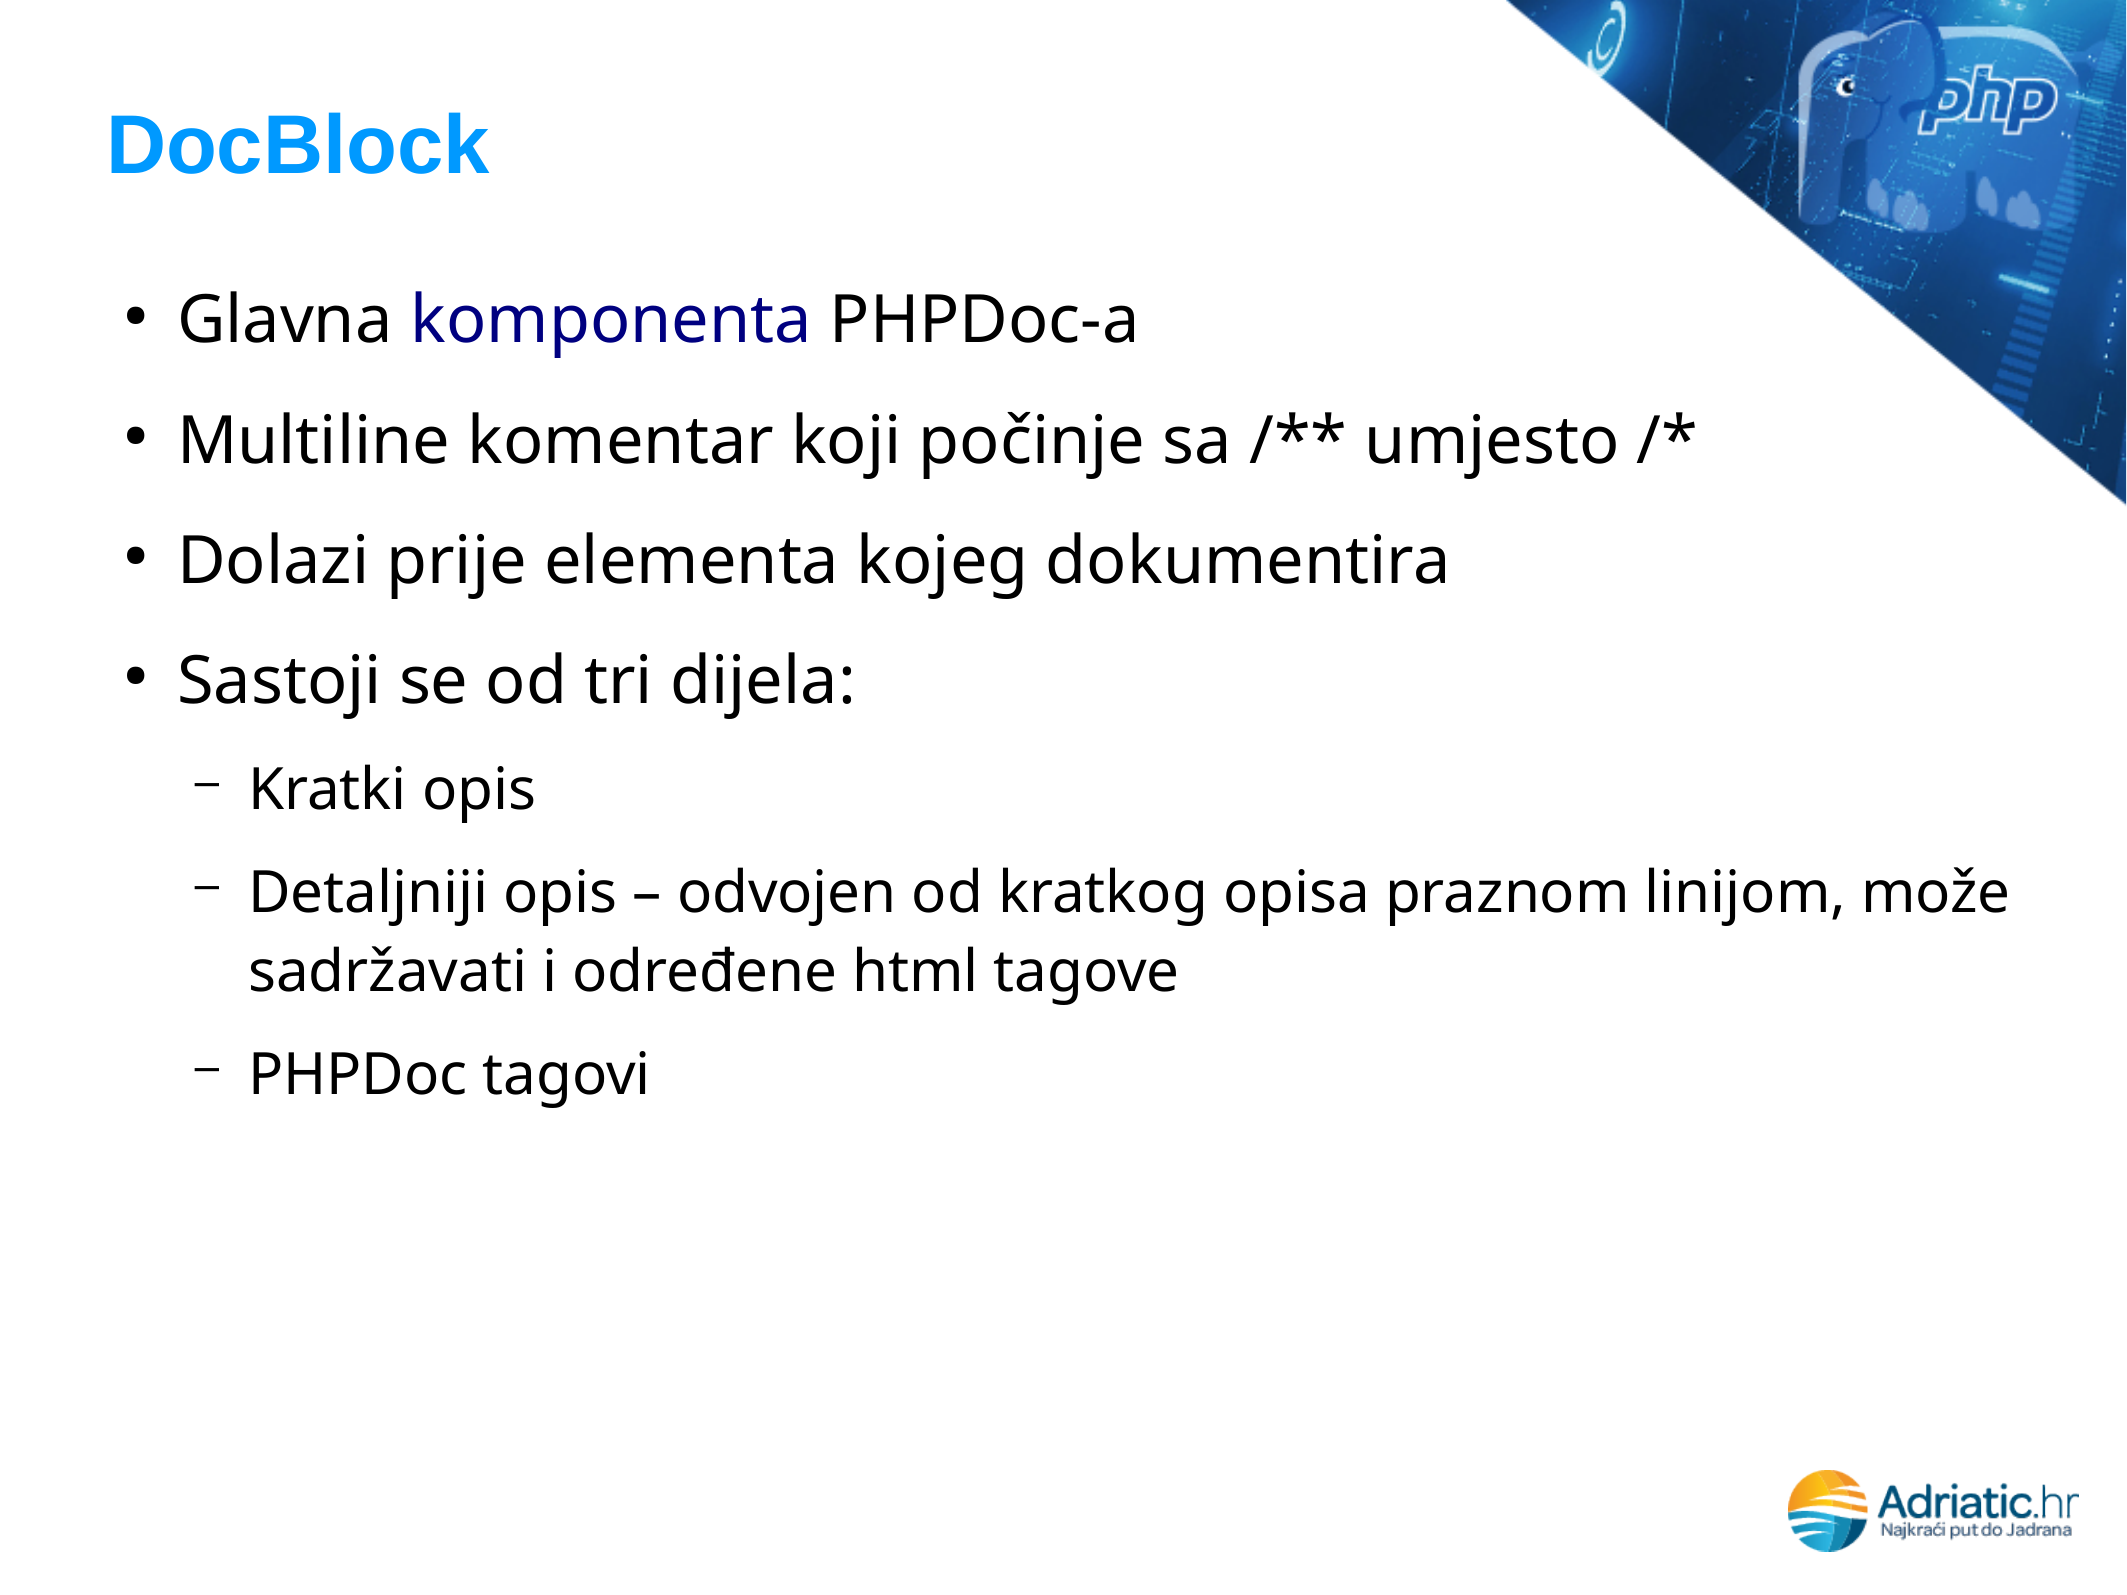

# DocBlock
Glavna komponenta PHPDoc-a
Multiline komentar koji počinje sa /** umjesto /*
Dolazi prije elementa kojeg dokumentira
Sastoji se od tri dijela:
Kratki opis
Detaljniji opis – odvojen od kratkog opisa praznom linijom, može sadržavati i određene html tagove
PHPDoc tagovi